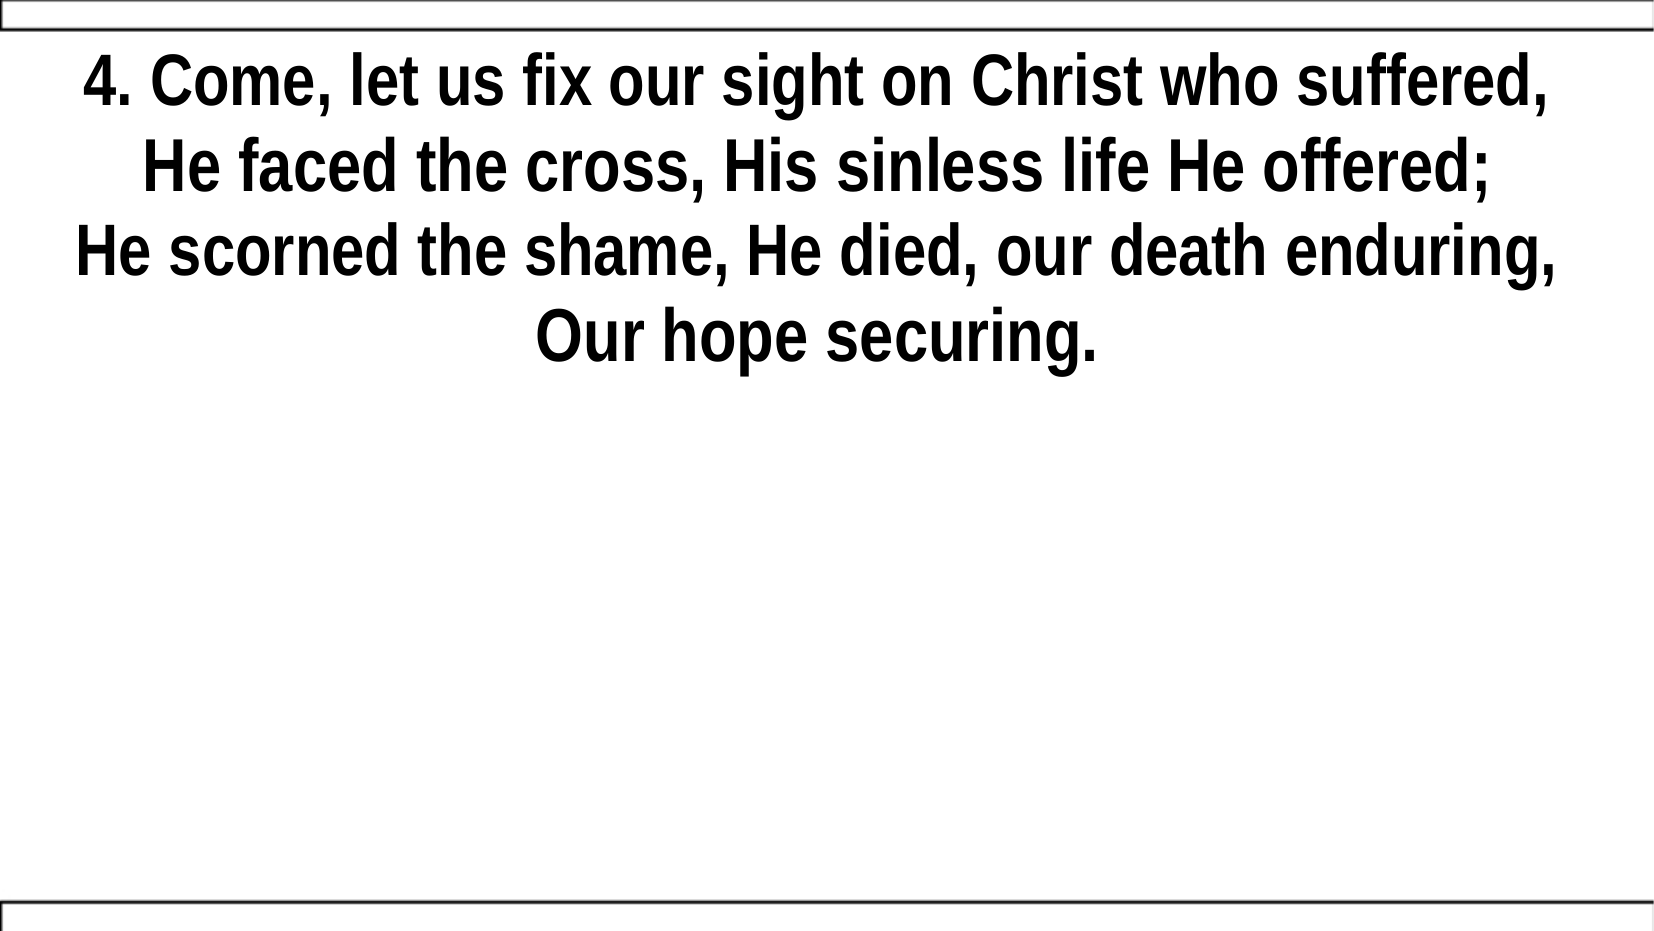

4. Come, let us fix our sight on Christ who suffered,
He faced the cross, His sinless life He offered;
He scorned the shame, He died, our death enduring,
Our hope securing.